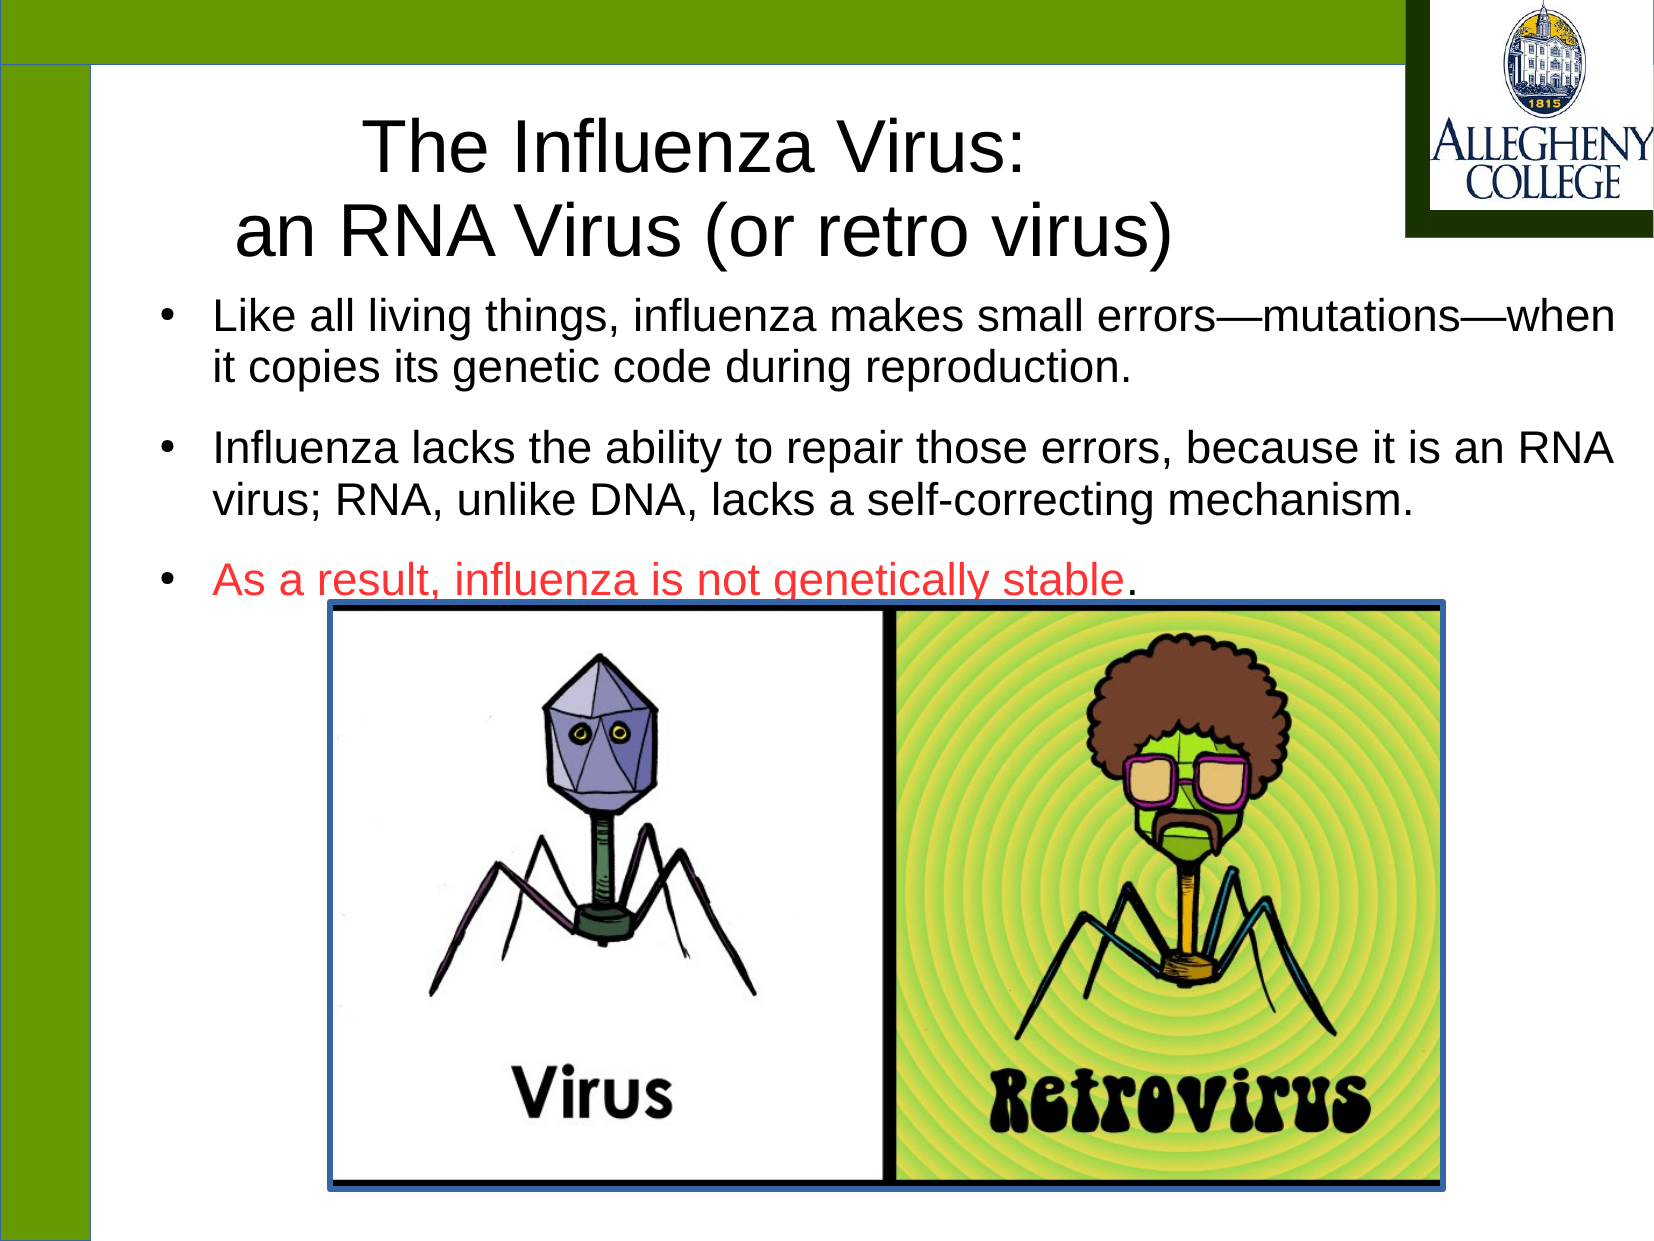

# The Influenza Virus: an RNA Virus (or retro virus)
Like all living things, influenza makes small errors—mutations—when it copies its genetic code during reproduction.
Influenza lacks the ability to repair those errors, because it is an RNA virus; RNA, unlike DNA, lacks a self-correcting mechanism.
As a result, influenza is not genetically stable.